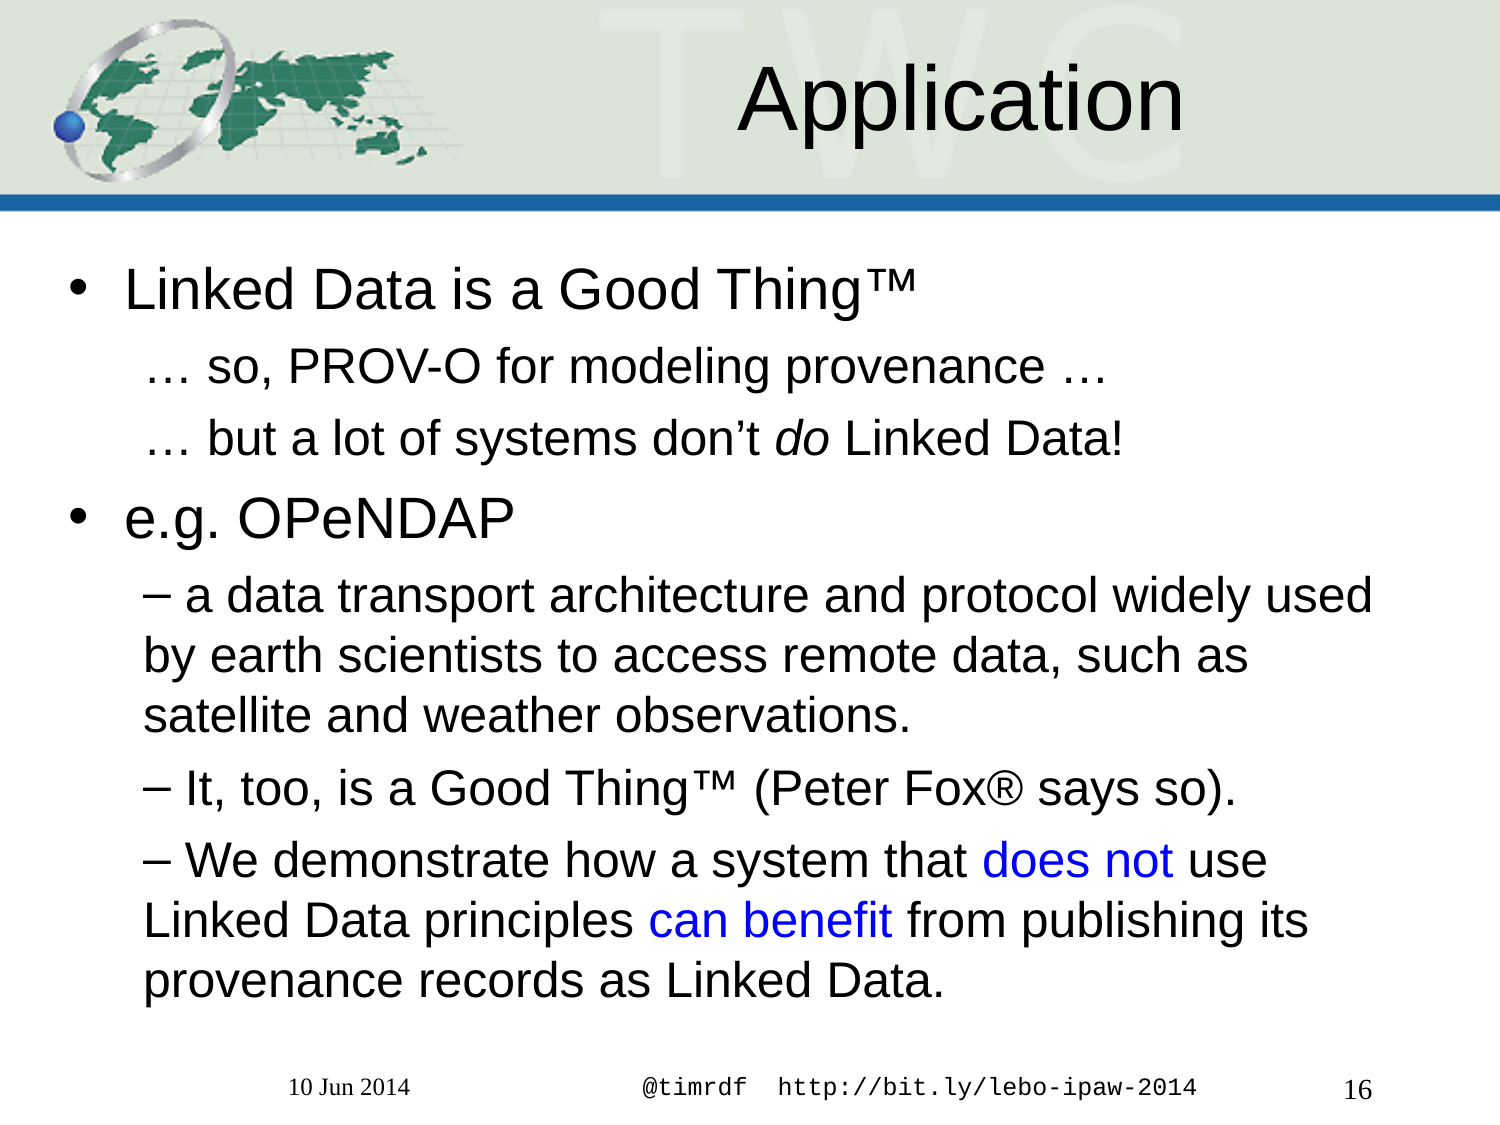

# Application
Linked Data is a Good Thing™
… so, PROV-O for modeling provenance …
… but a lot of systems don’t do Linked Data!
e.g. OPeNDAP
 a data transport architecture and protocol widely used by earth scientists to access remote data, such as satellite and weather observations.
 It, too, is a Good Thing™ (Peter Fox® says so).
 We demonstrate how a system that does not use Linked Data principles can benefit from publishing its provenance records as Linked Data.
10 Jun 2014
@timrdf http://bit.ly/lebo-ipaw-2014
16